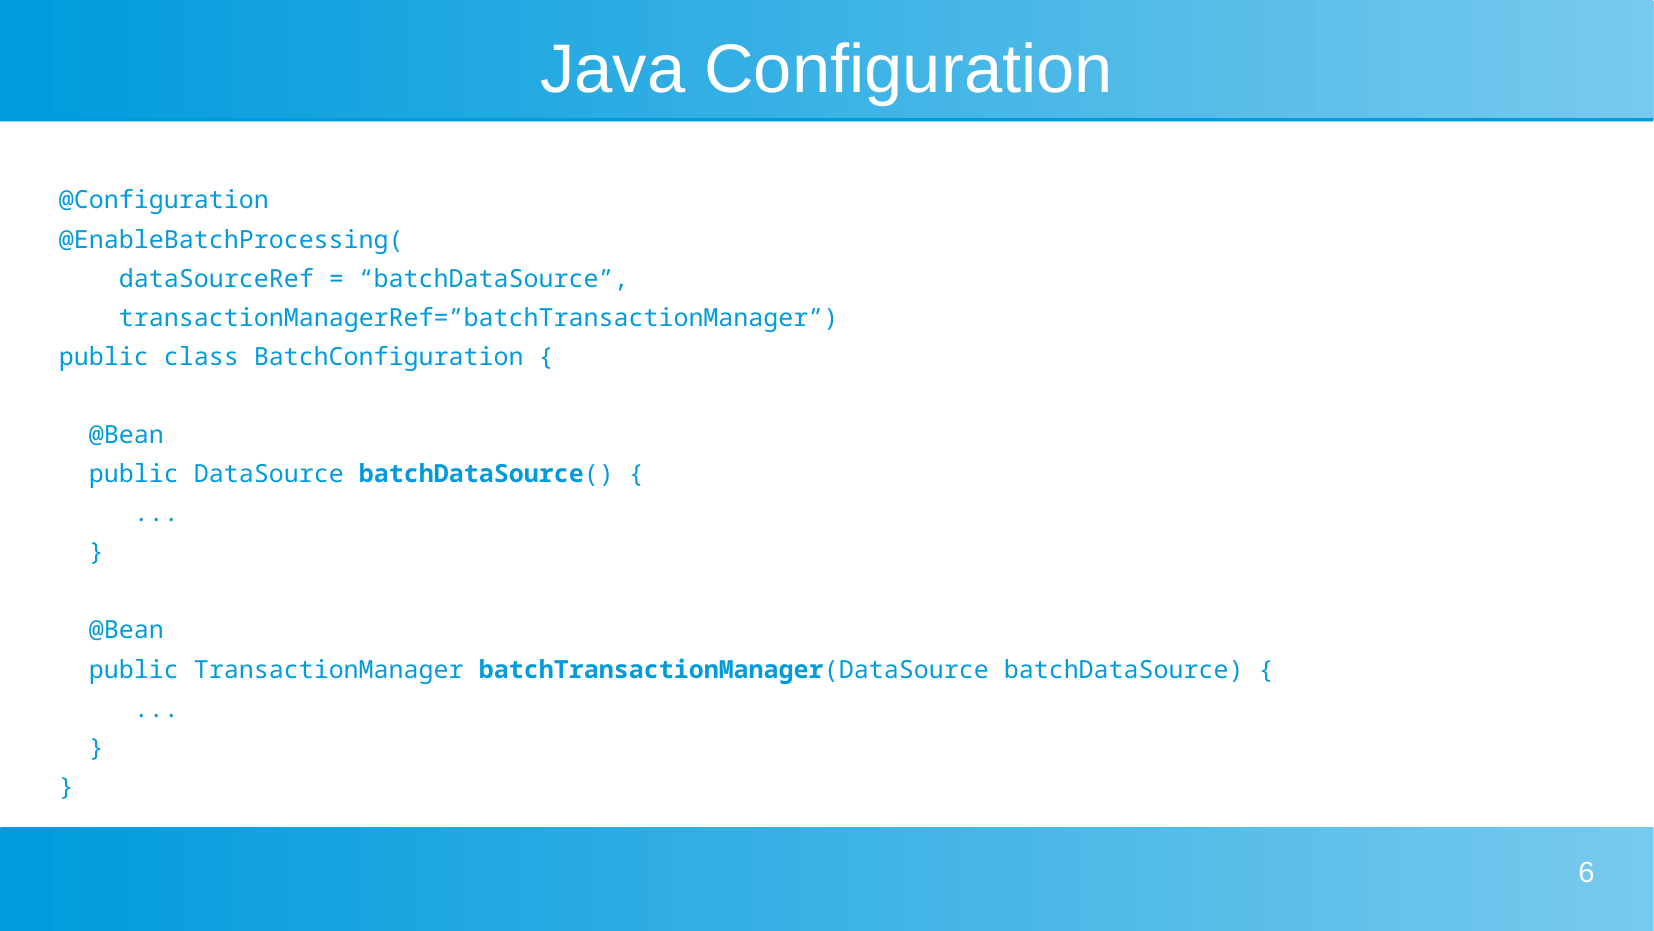

# Java Configuration
@Configuration
@EnableBatchProcessing(
 dataSourceRef = “batchDataSource”,
 transactionManagerRef=”batchTransactionManager”)
public class BatchConfiguration {
 @Bean
 public DataSource batchDataSource() {
 ...
 }
 @Bean
 public TransactionManager batchTransactionManager(DataSource batchDataSource) {
 ...
 }
}
6